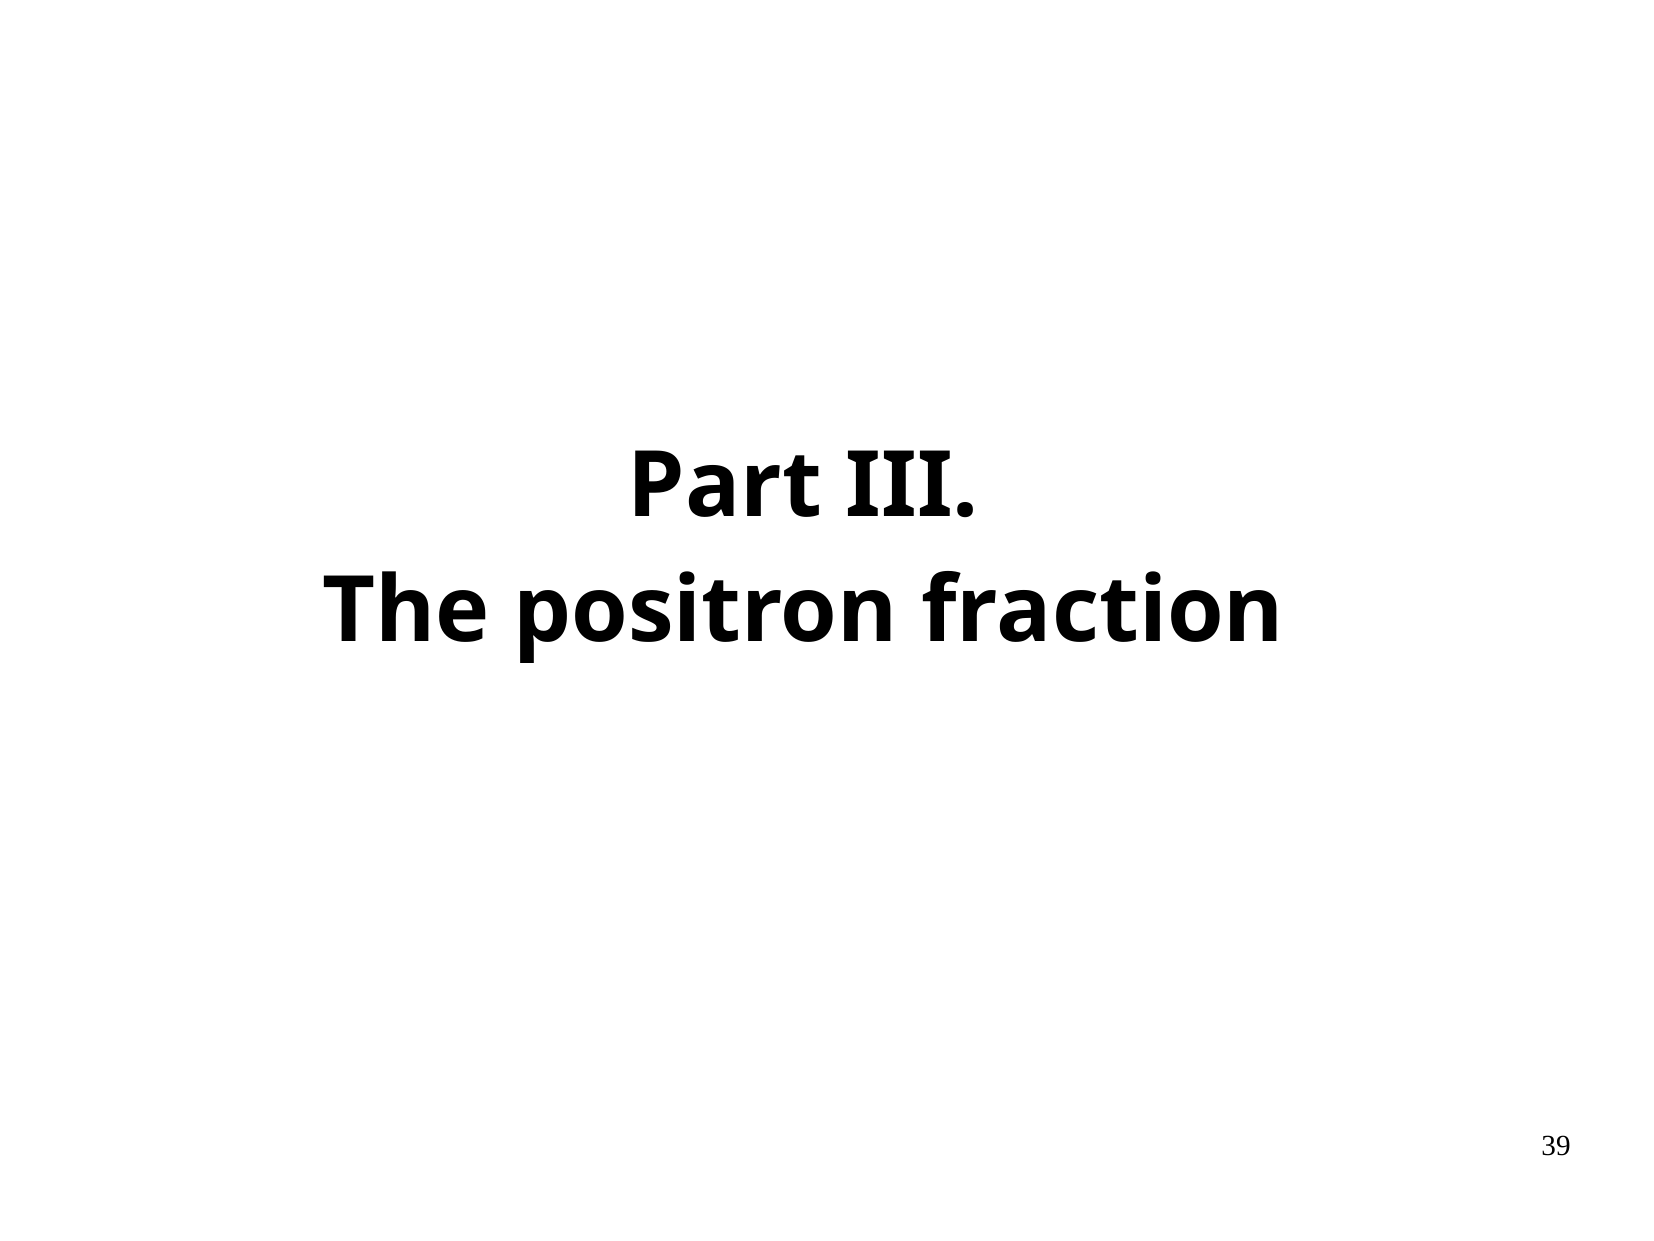

# Part III. The positron fraction
39